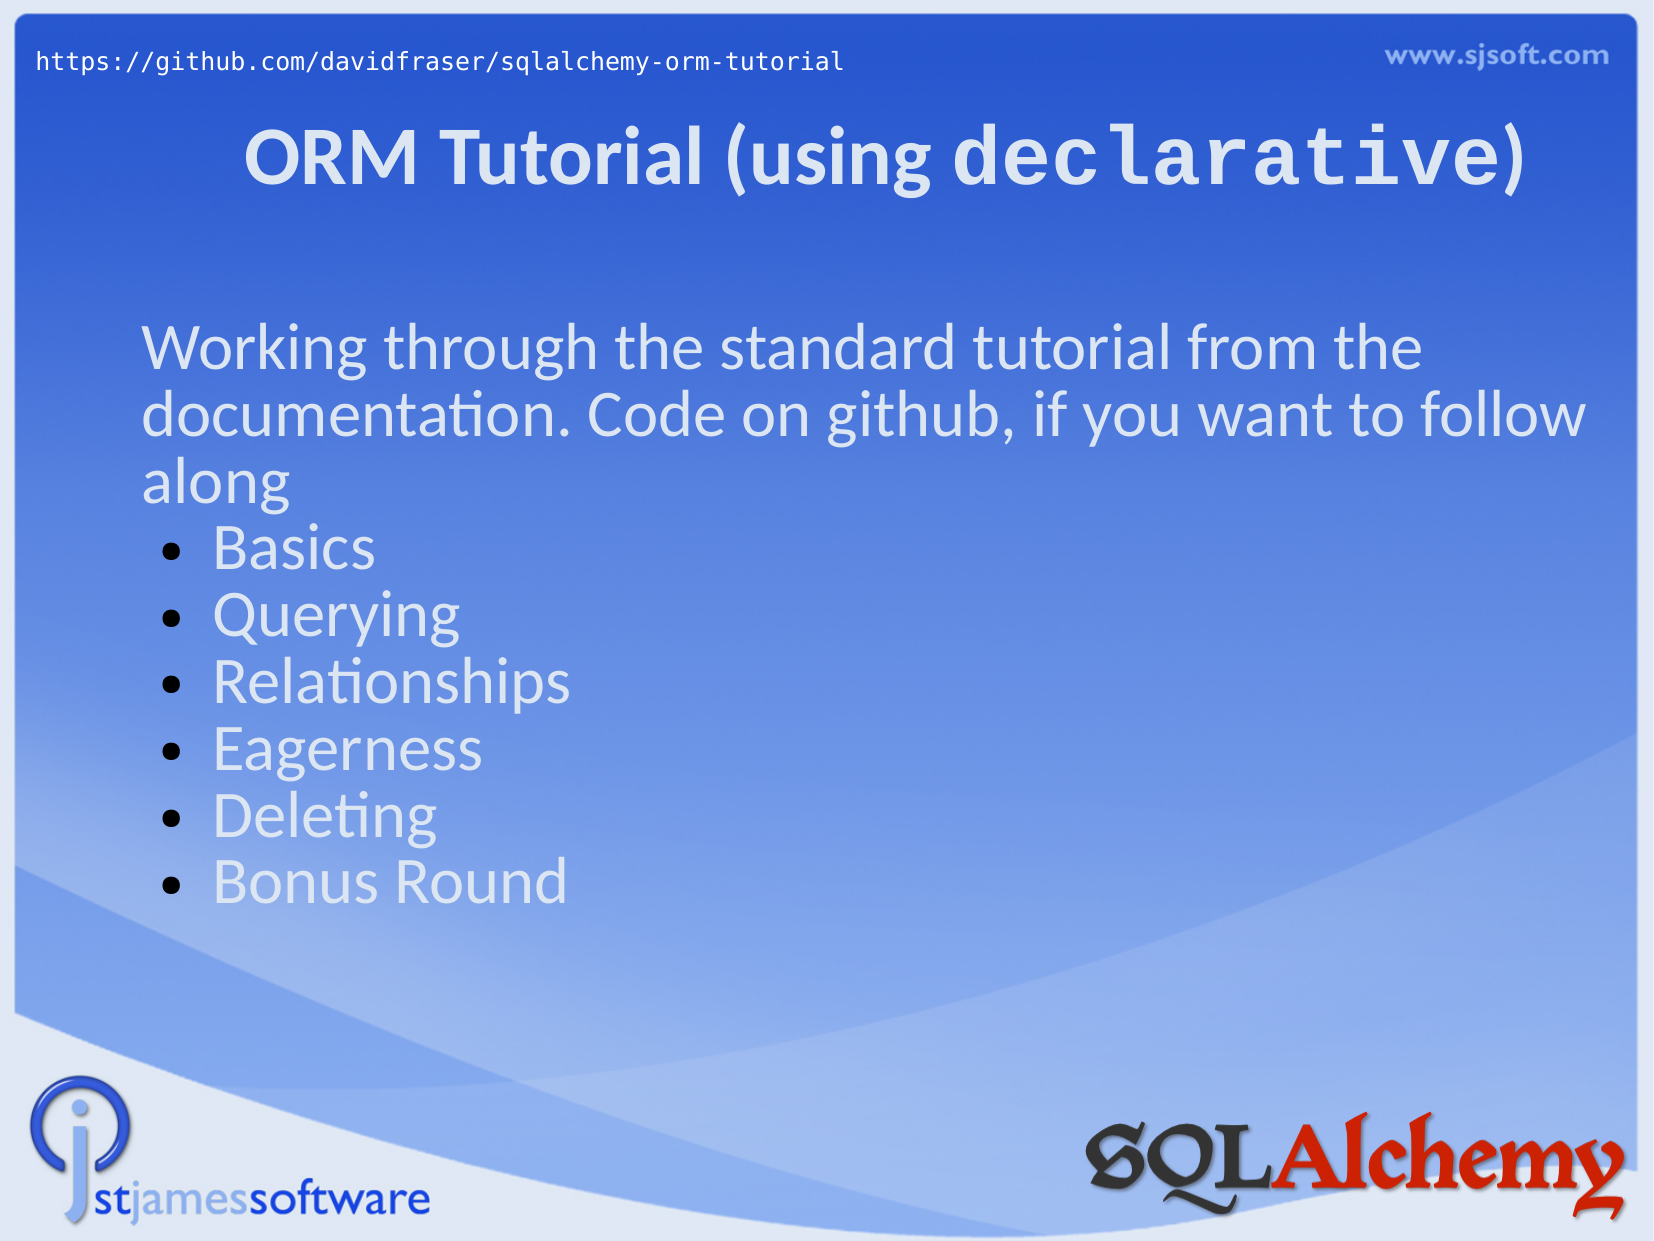

# ORM Tutorial (using declarative)
Working through the standard tutorial from the documentation. Code on github, if you want to follow along
Basics
Querying
Relationships
Eagerness
Deleting
Bonus Round